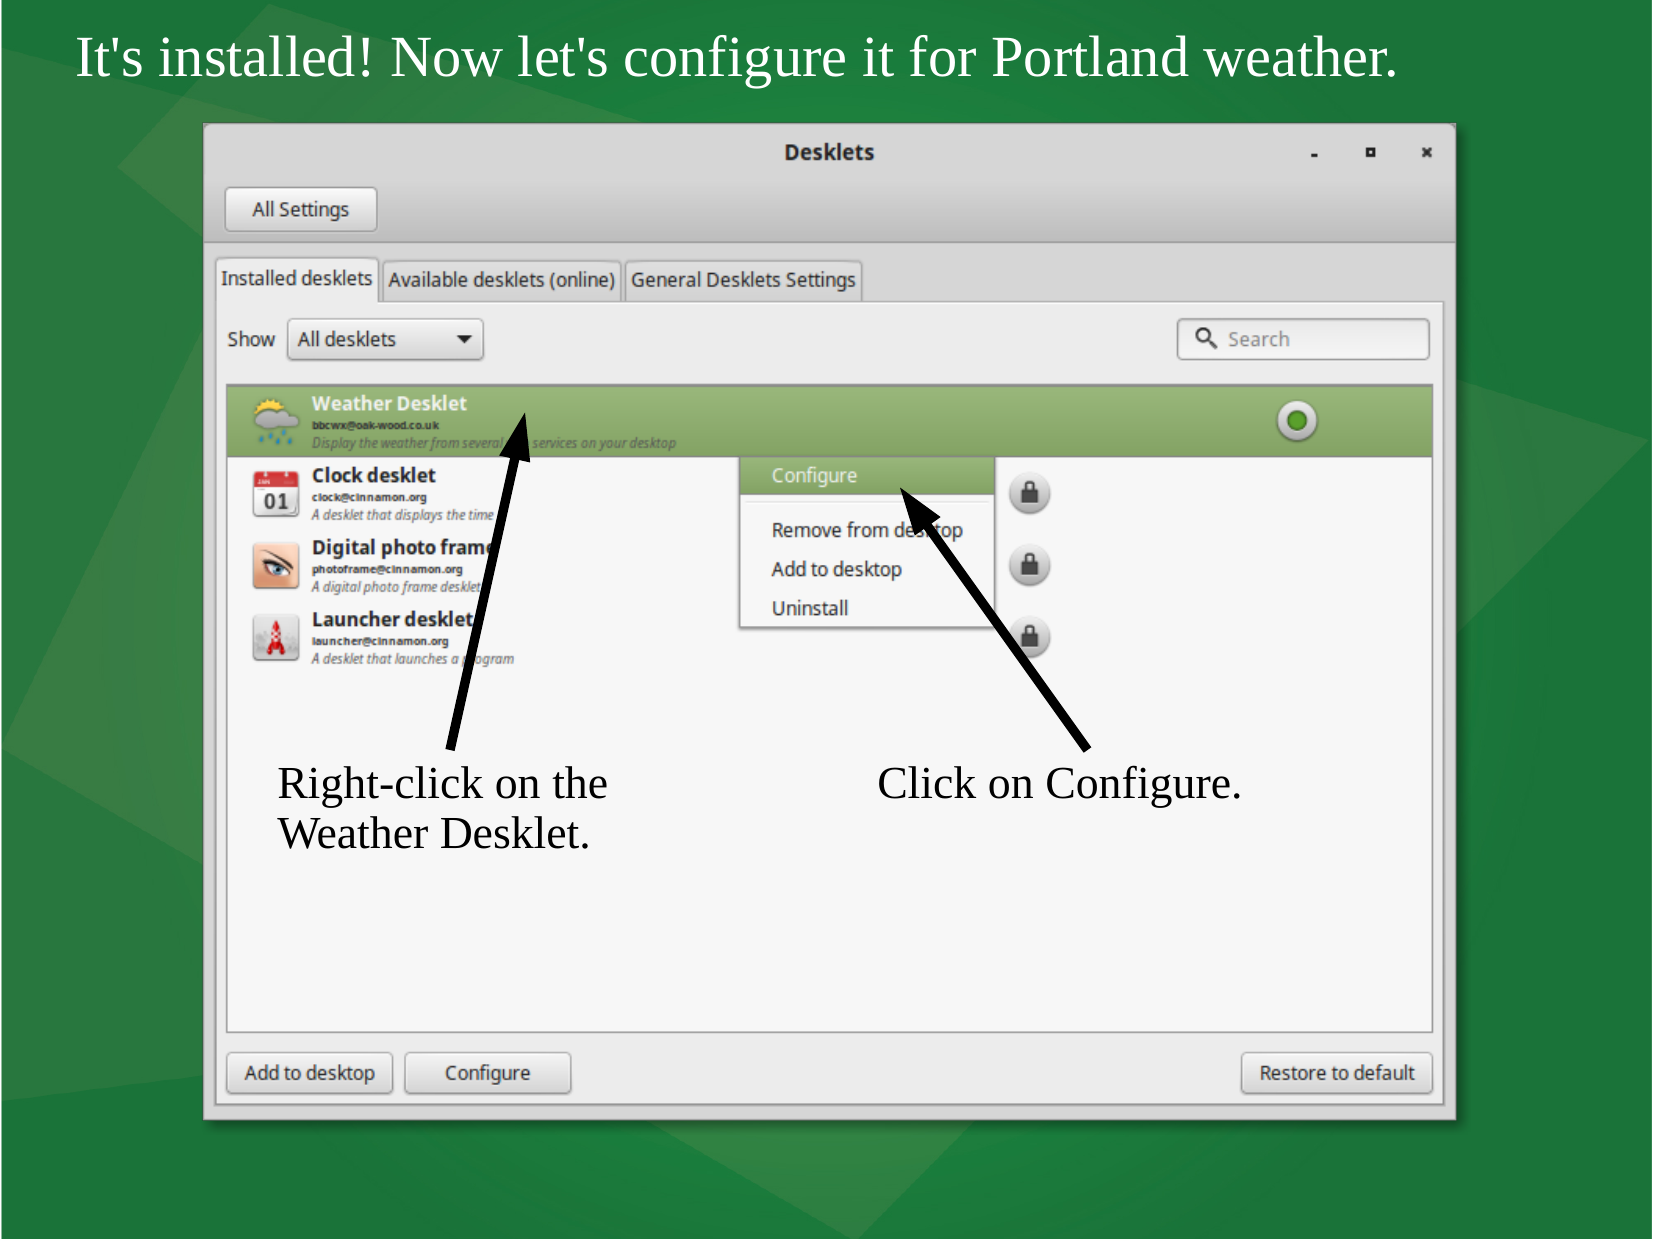

# It's installed! Now let's configure it for Portland weather.
Right-click on the Weather Desklet.
Click on Configure.